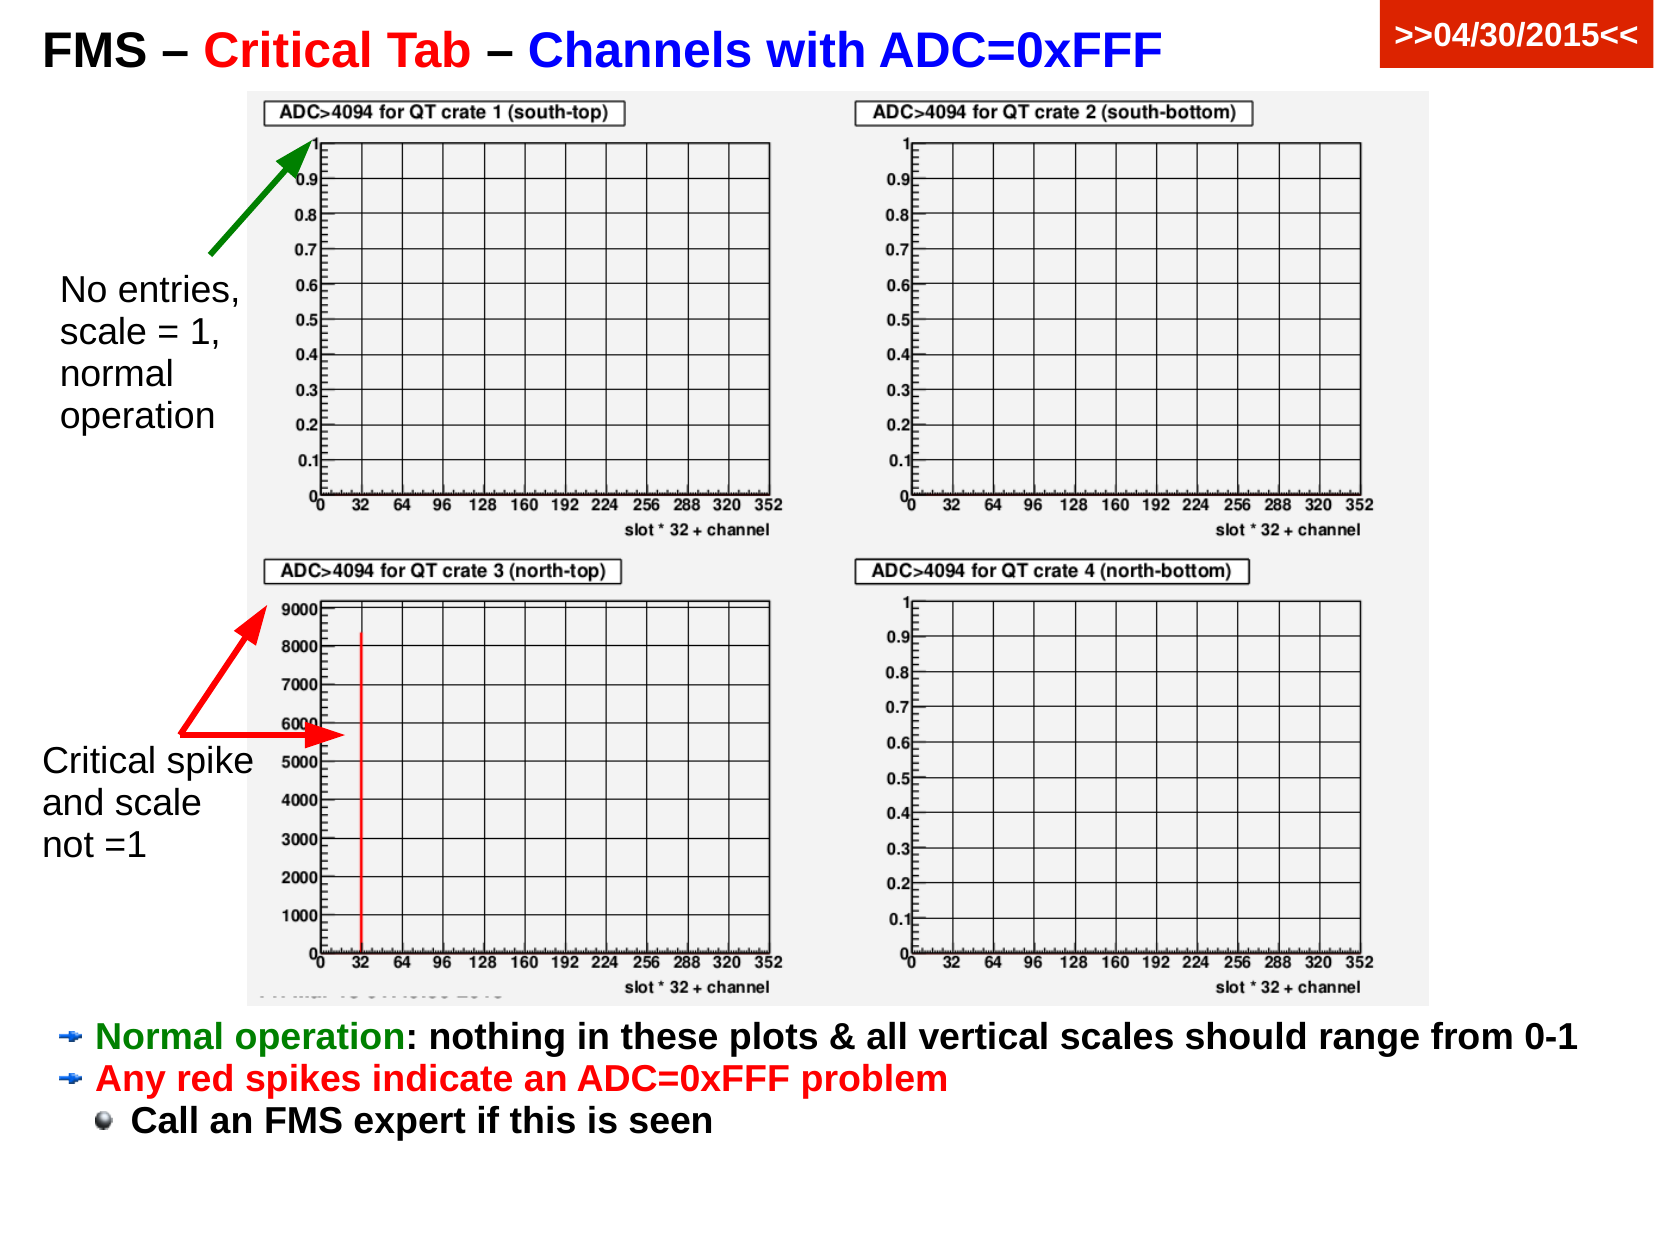

>>04/30/2015<<
FMS – Critical Tab – Channels with ADC=0xFFF
No entries,
scale = 1,
normal
operation
Critical spike
and scale
not =1
Normal operation: nothing in these plots & all vertical scales should range from 0-1
Any red spikes indicate an ADC=0xFFF problem
Call an FMS expert if this is seen